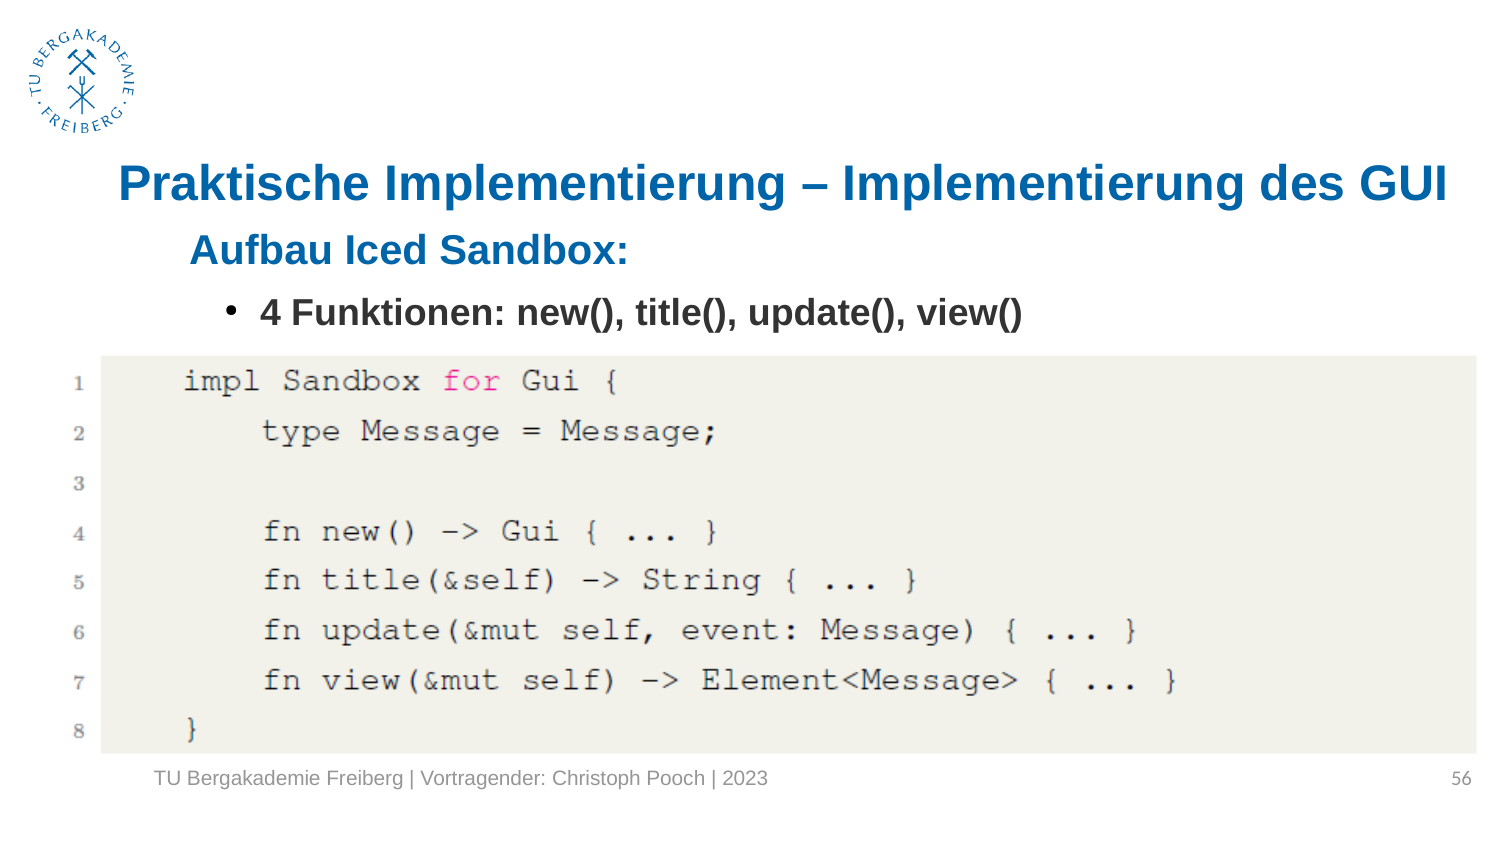

# Praktische Implementierung – Implementierung des GUI
Aufbau Iced Sandbox:
4 Funktionen: new(), title(), update(), view()
TU Bergakademie Freiberg | Vortragender: Christoph Pooch | 2023